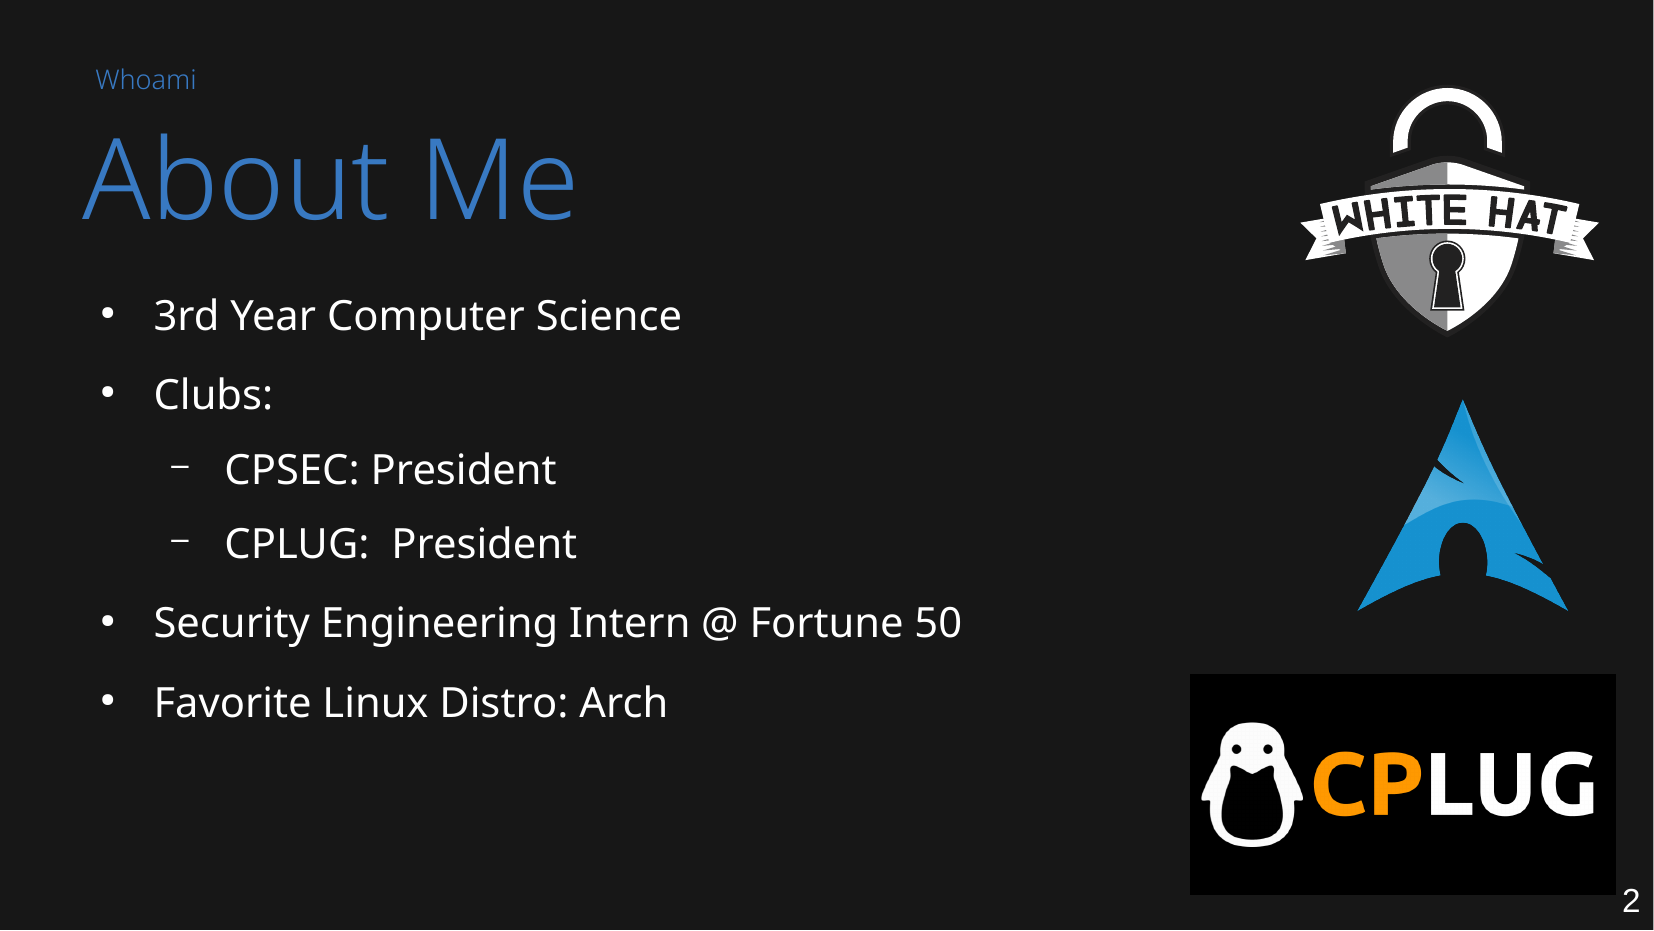

# About Me
Whoami
3rd Year Computer Science
Clubs:
CPSEC: President
CPLUG: President
Security Engineering Intern @ Fortune 50
Favorite Linux Distro: Arch